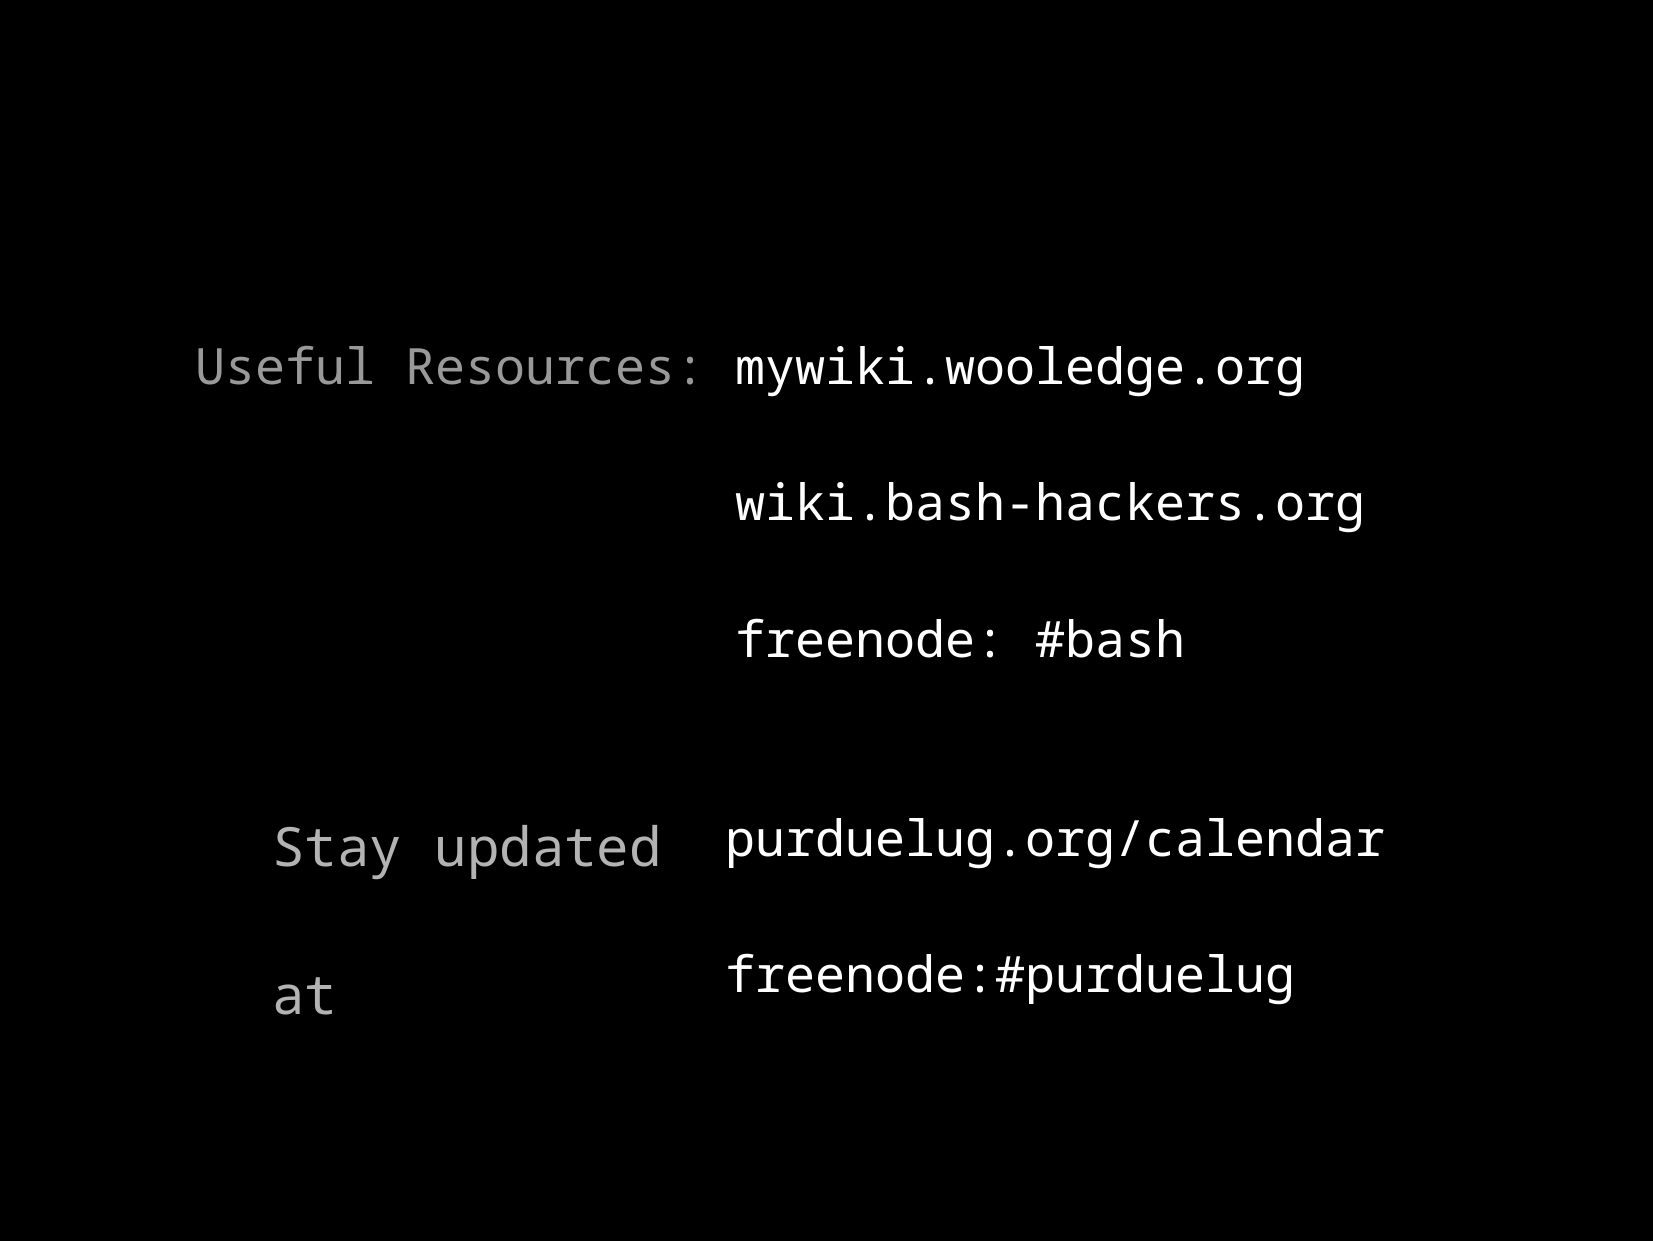

| Useful Resources: | mywiki.wooledge.org wiki.bash-hackers.org freenode: #bash |
| --- | --- |
Stay updated at
purduelug.org/calendar
freenode:#purduelug